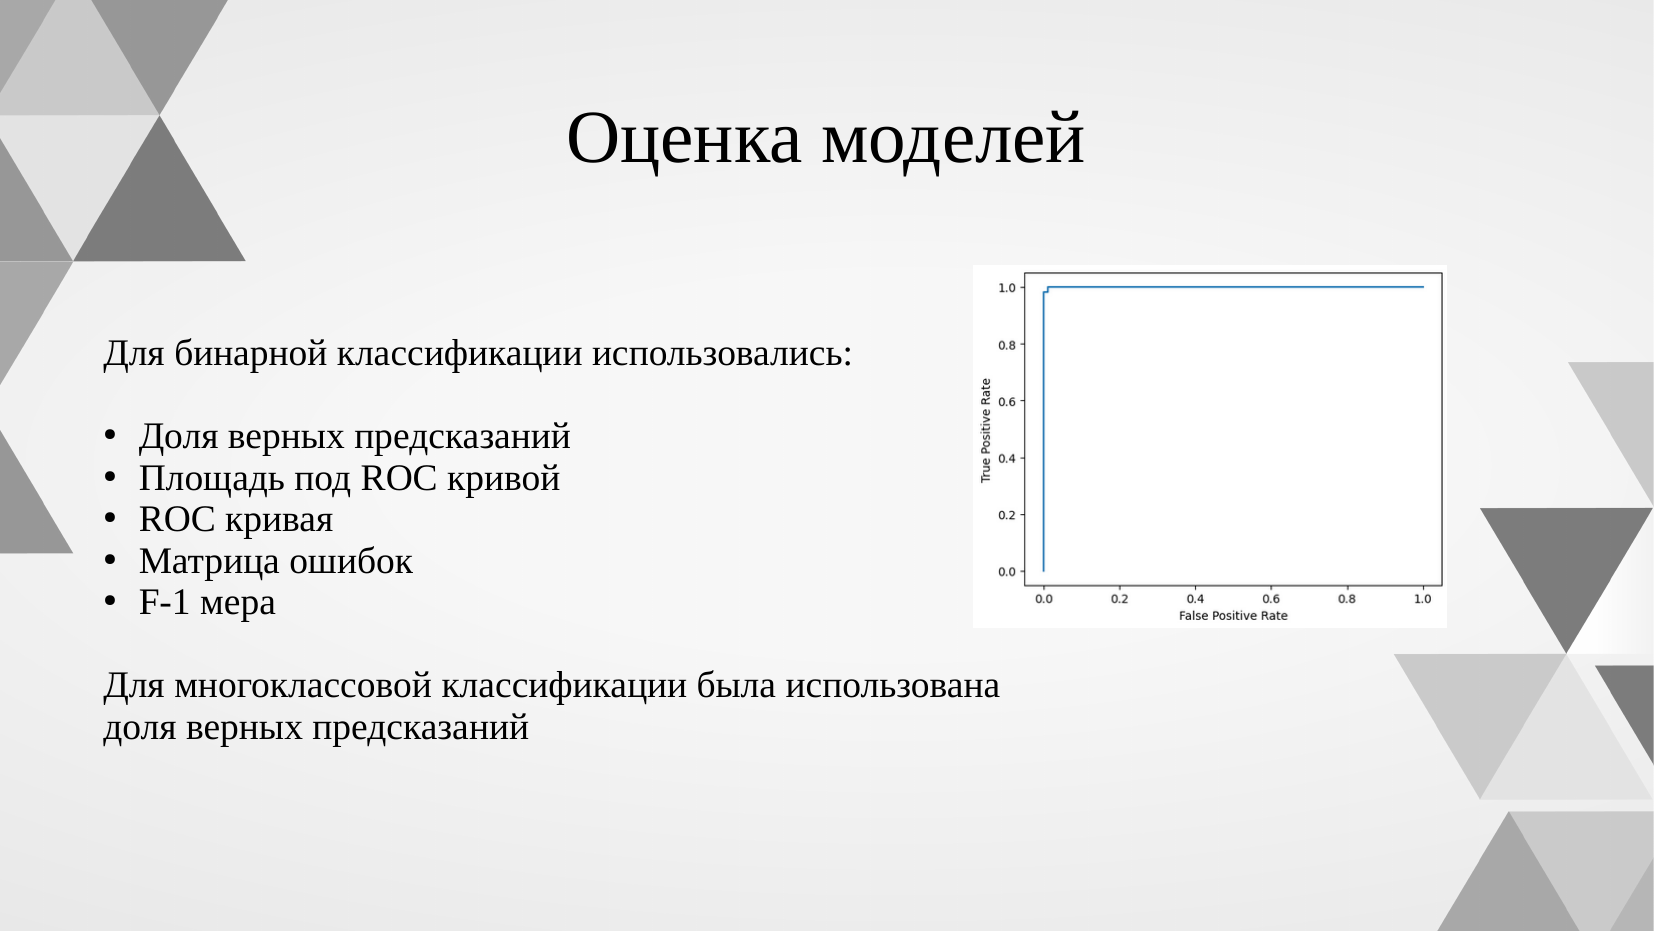

Оценка моделей
Для бинарной классификации использовались:
Доля верных предсказаний
Площадь под ROC кривой
ROC кривая
Матрица ошибок
F-1 мера
Для многоклассовой классификации была использована доля верных предсказаний